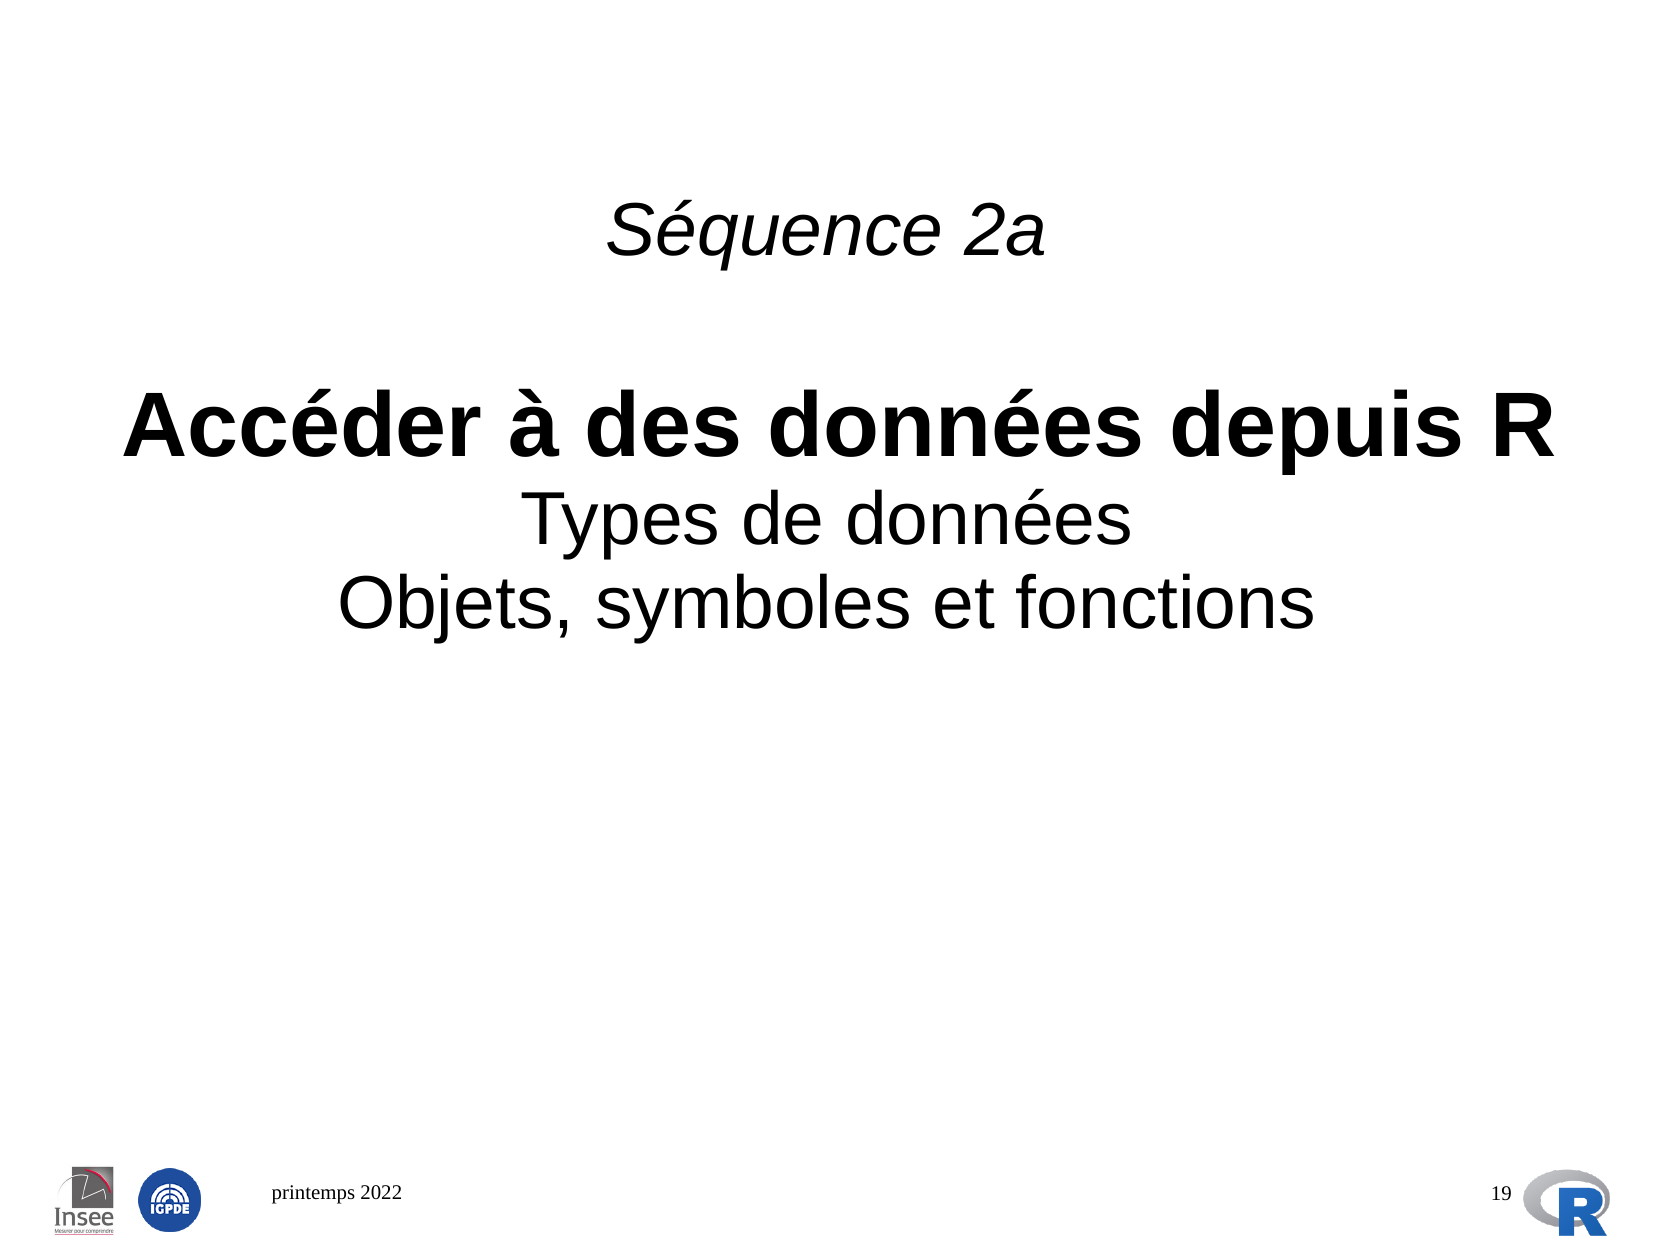

# Séquence 2a Accéder à des données depuis R Types de données Objets, symboles et fonctions
printemps 2022
19